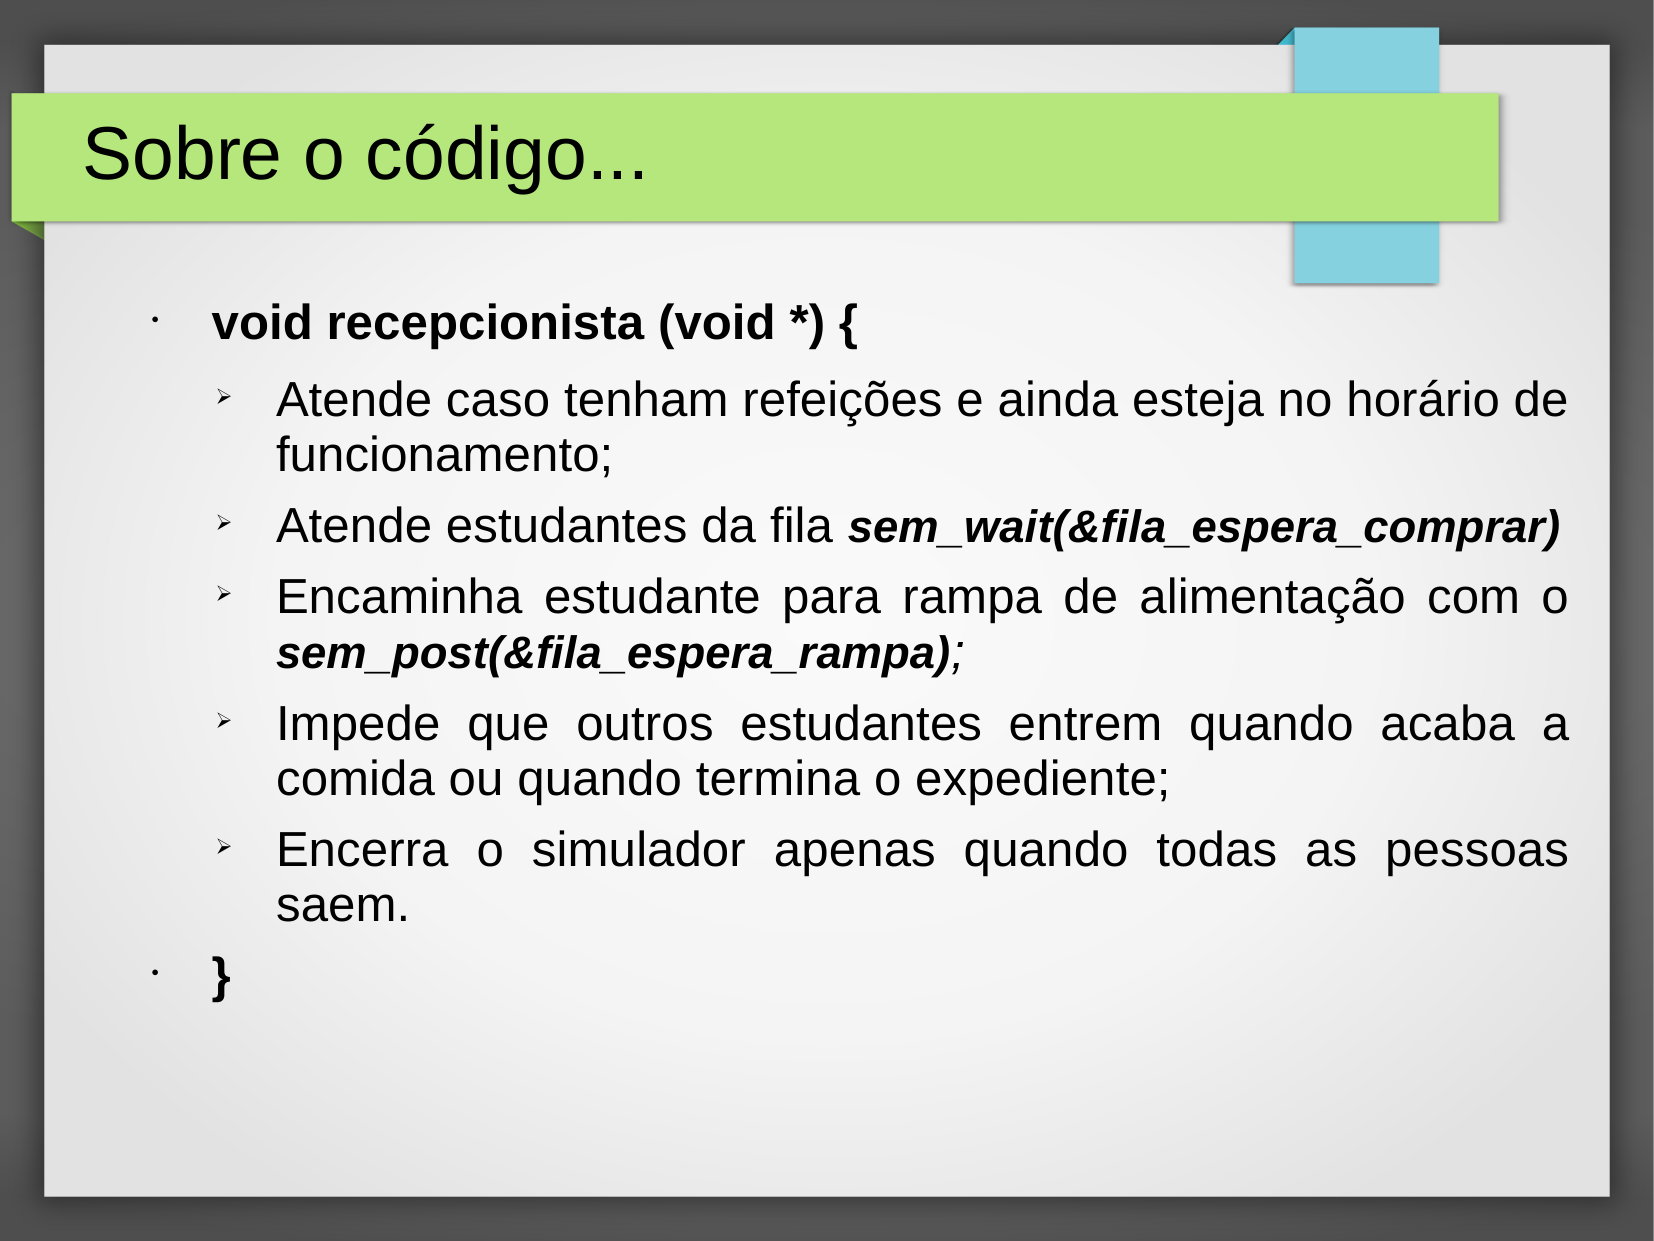

# Sobre o código...
void recepcionista (void *) {
Atende caso tenham refeições e ainda esteja no horário de funcionamento;
Atende estudantes da fila sem_wait(&fila_espera_comprar)
Encaminha estudante para rampa de alimentação com o sem_post(&fila_espera_rampa);
Impede que outros estudantes entrem quando acaba a comida ou quando termina o expediente;
Encerra o simulador apenas quando todas as pessoas saem.
}